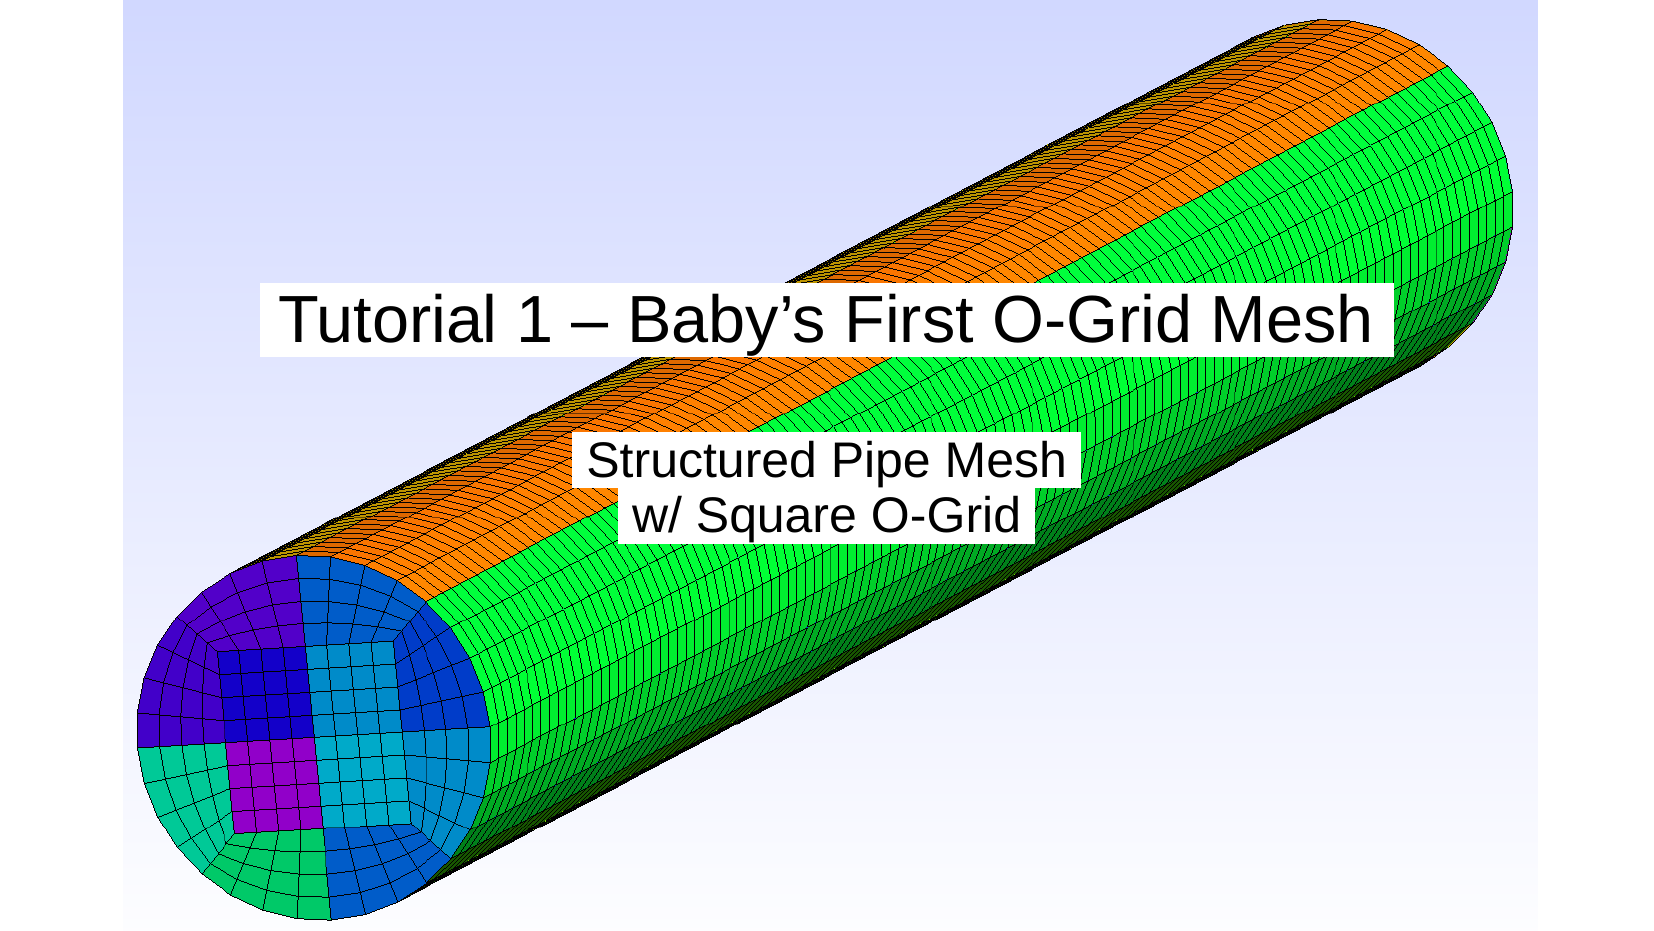

# Tutorial 1 – Baby’s First O-Grid Mesh
 Structured Pipe Mesh
 w/ Square O-Grid